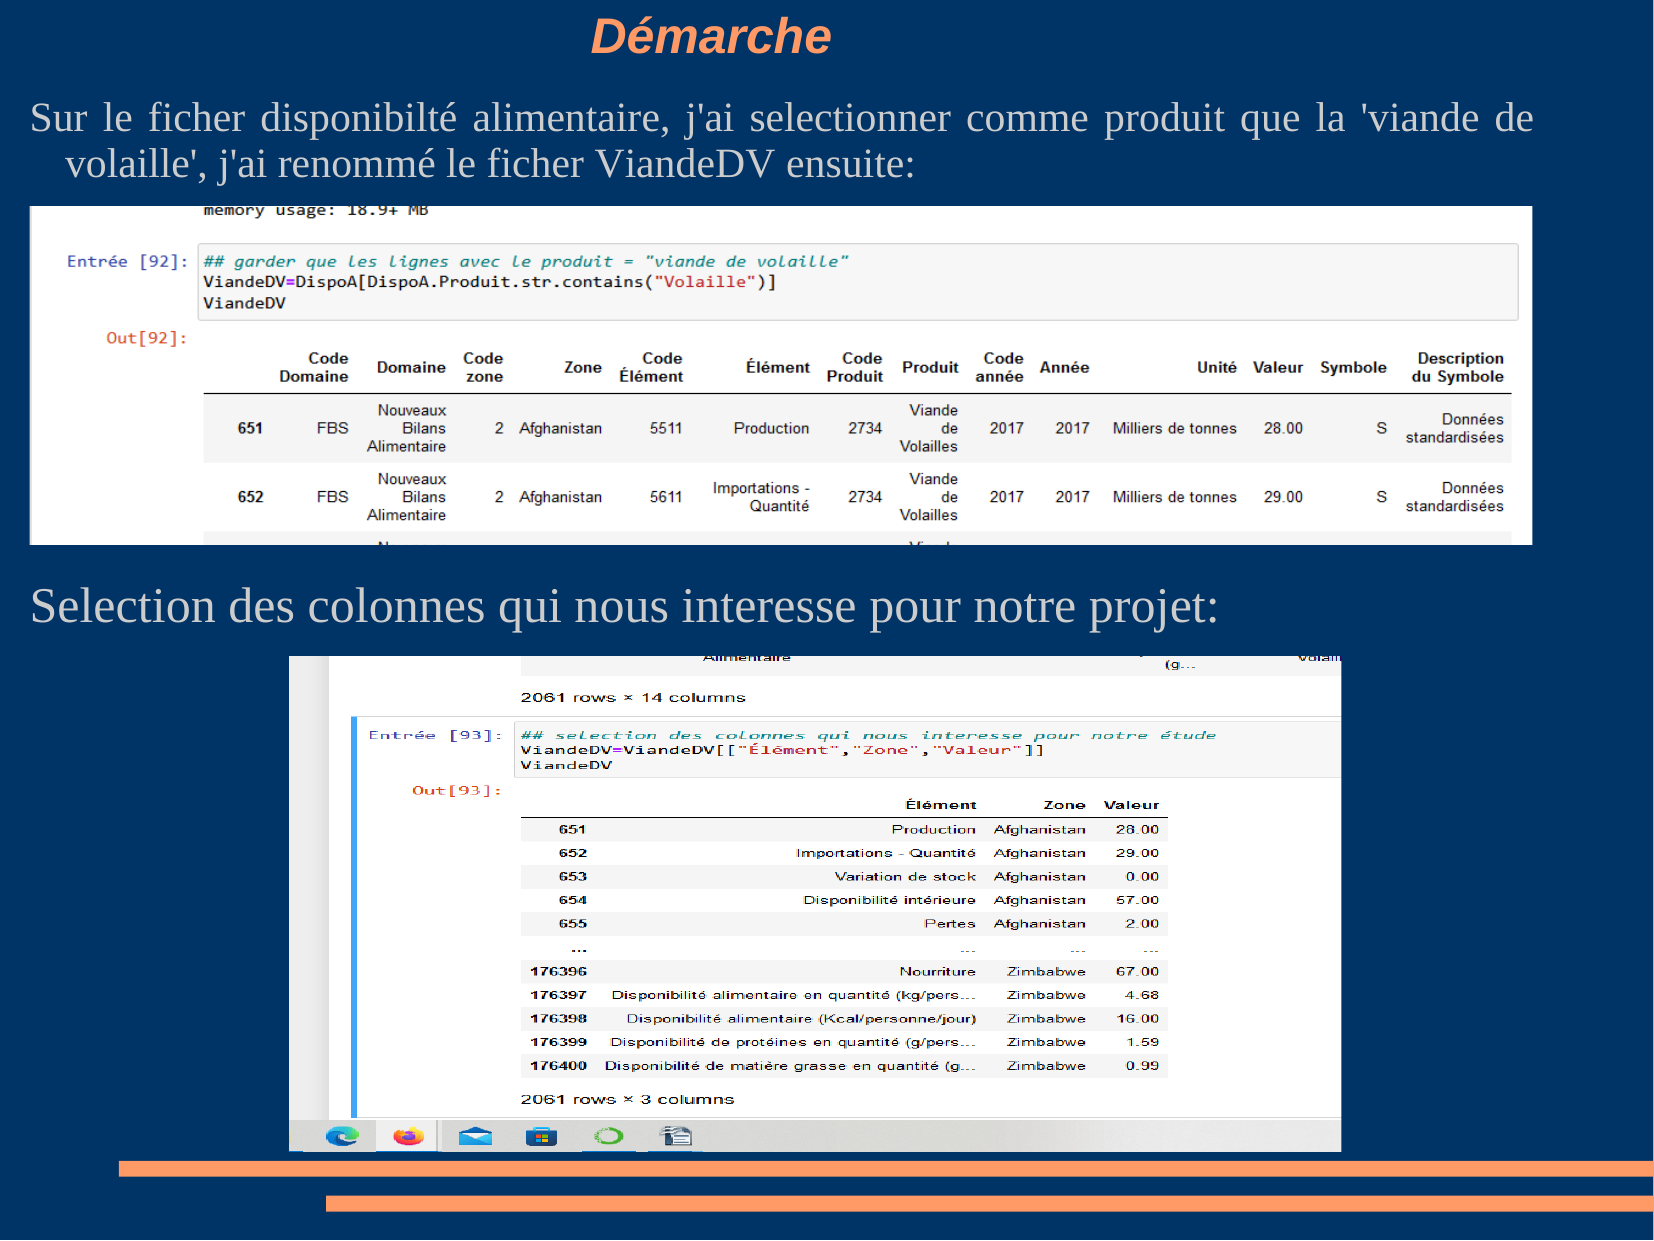

# Démarche
Sur le ficher disponibilté alimentaire, j'ai selectionner comme produit que la 'viande de volaille', j'ai renommé le ficher ViandeDV ensuite:
Selection des colonnes qui nous interesse pour notre projet: